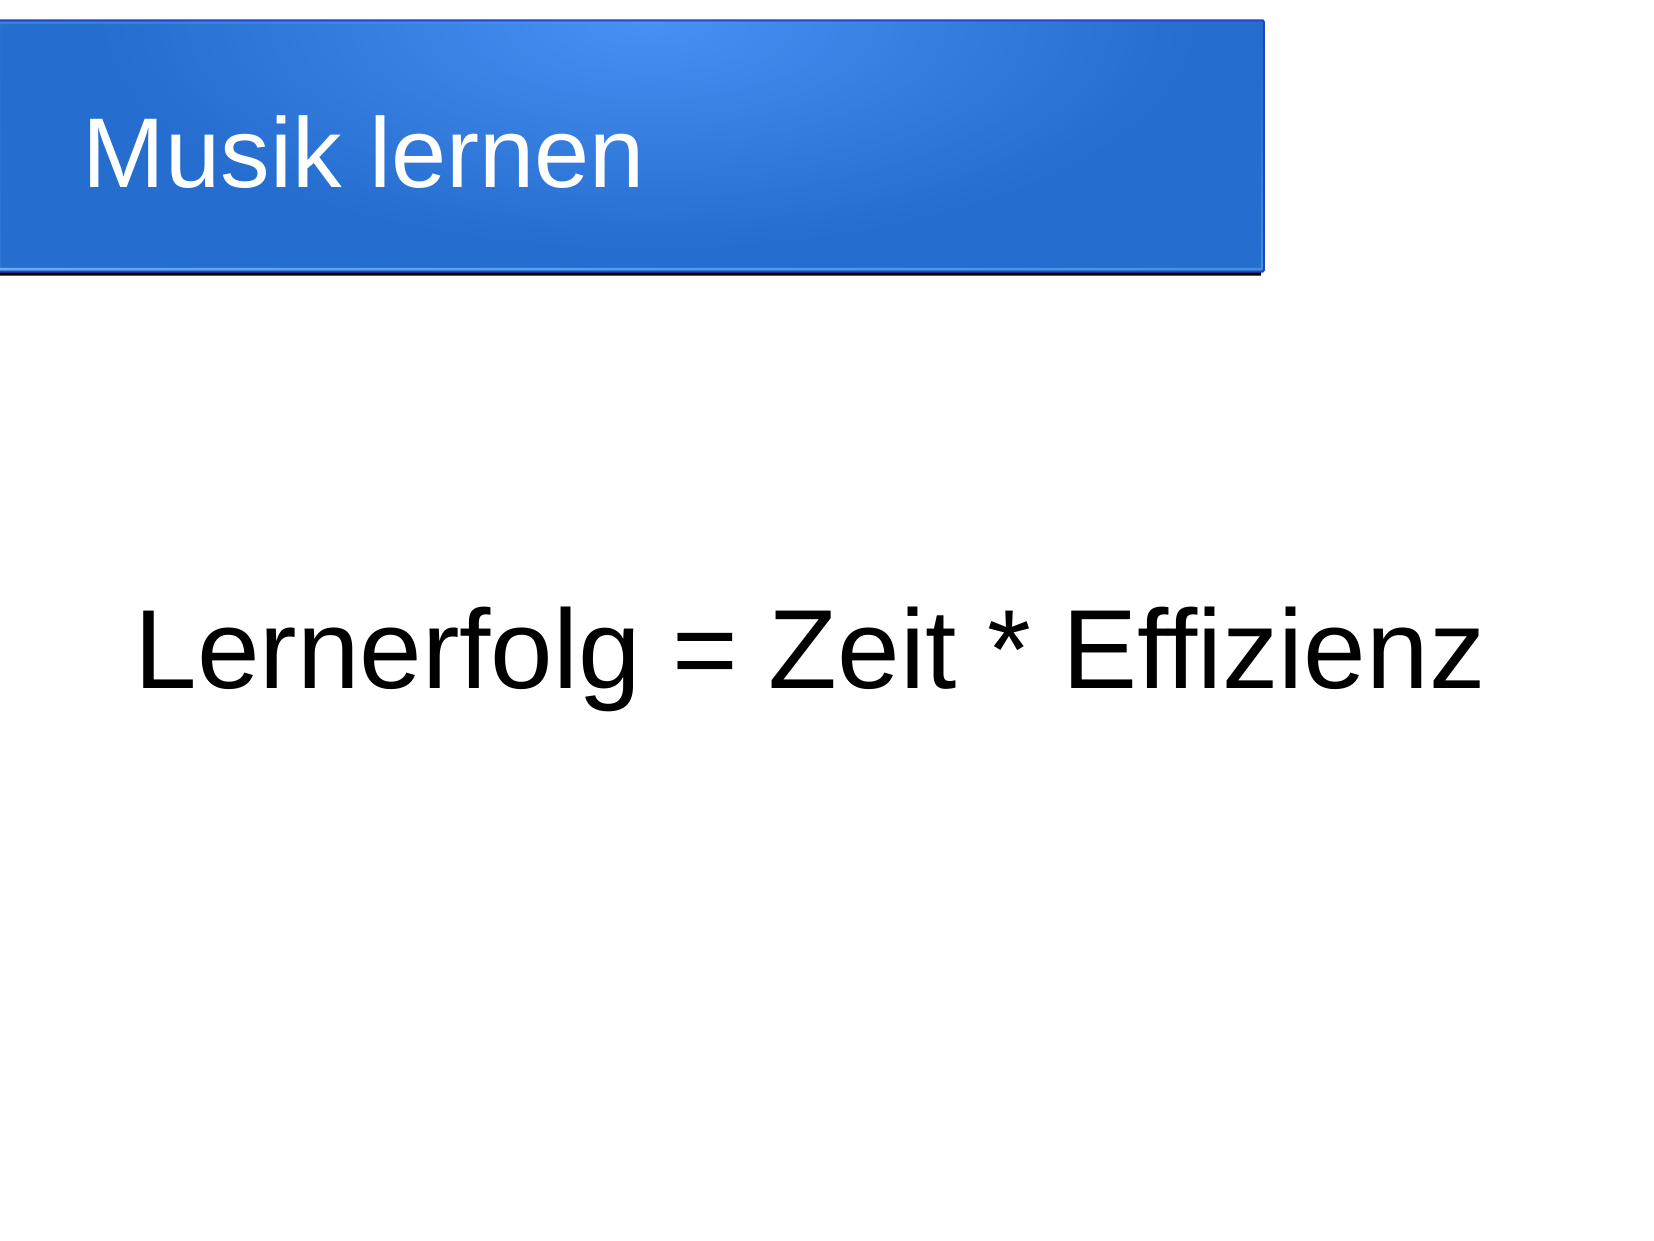

# Musik lernen
Lernerfolg = Zeit * Effizienz